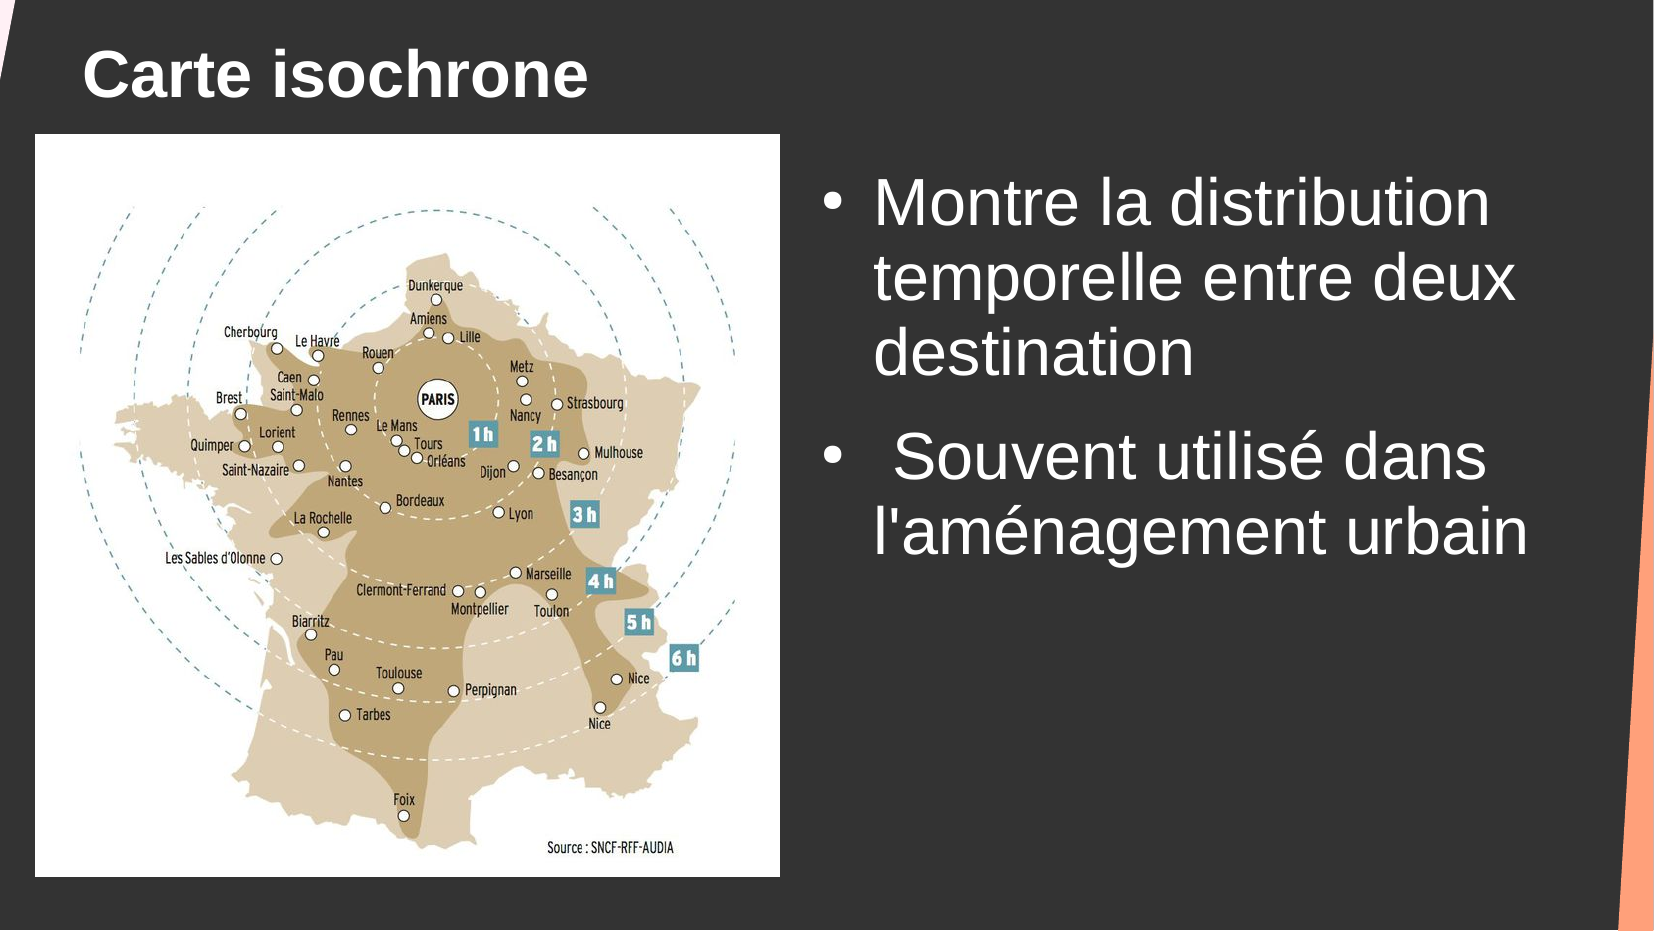

# Carte isochrone
Montre la distribution temporelle entre deux destination
 Souvent utilisé dans l'aménagement urbain